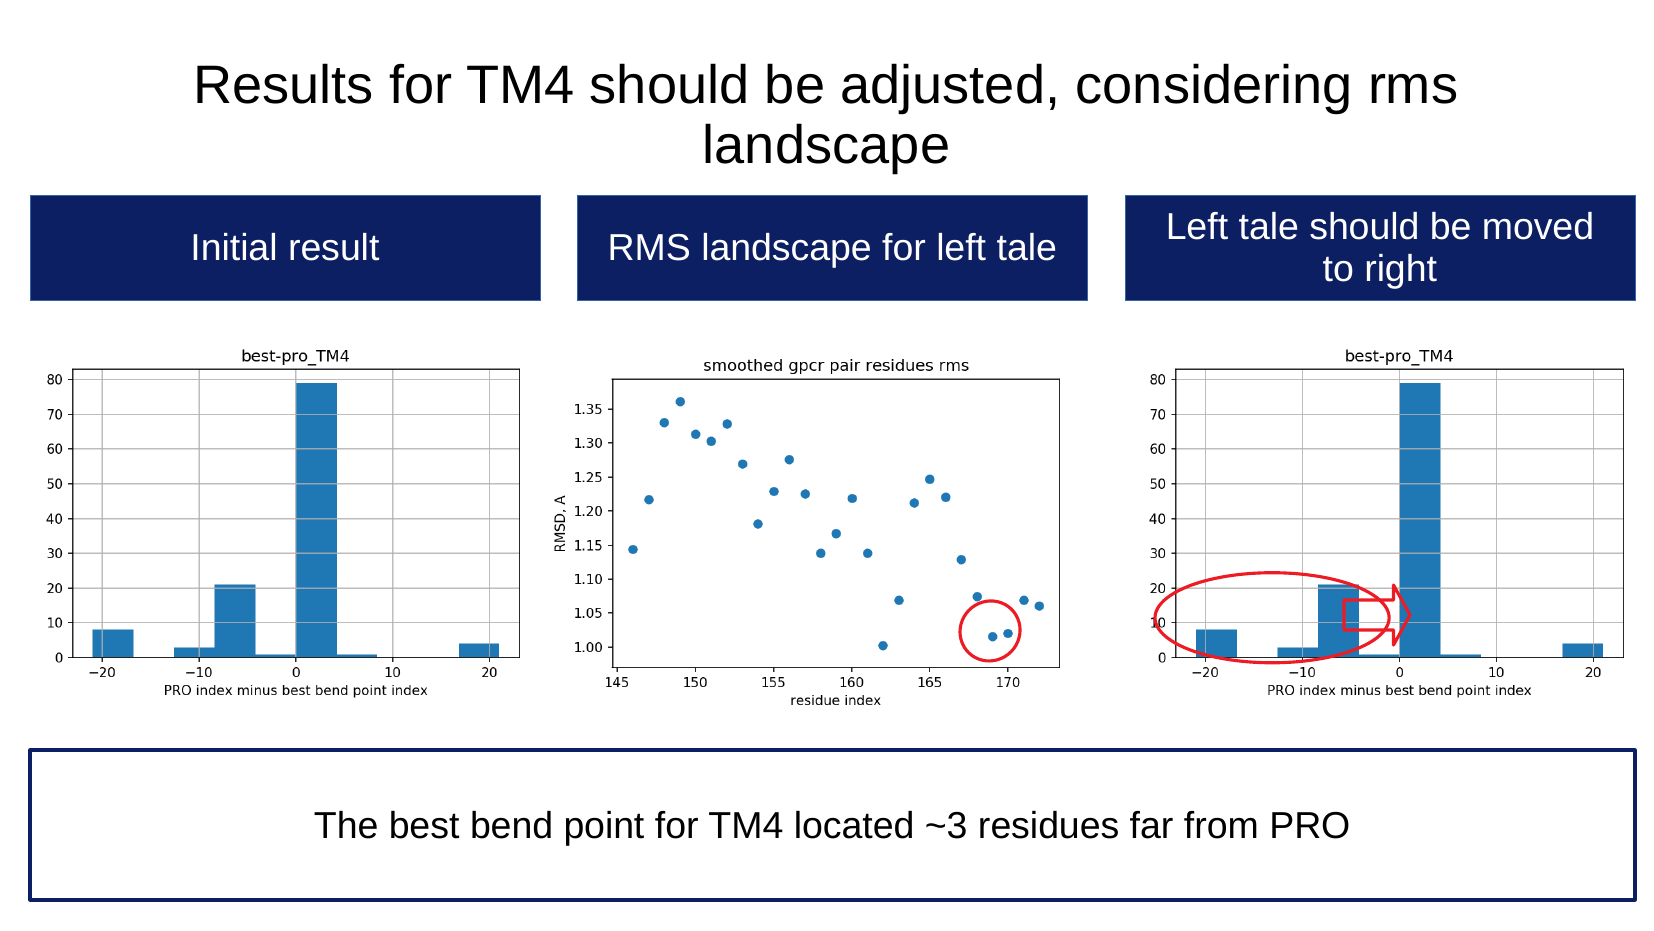

# Results for TM4 should be adjusted, considering rms landscape
Initial result
RMS landscape for left tale
Left tale should be moved
to right
The best bend point for TM4 located ~3 residues far from PRO